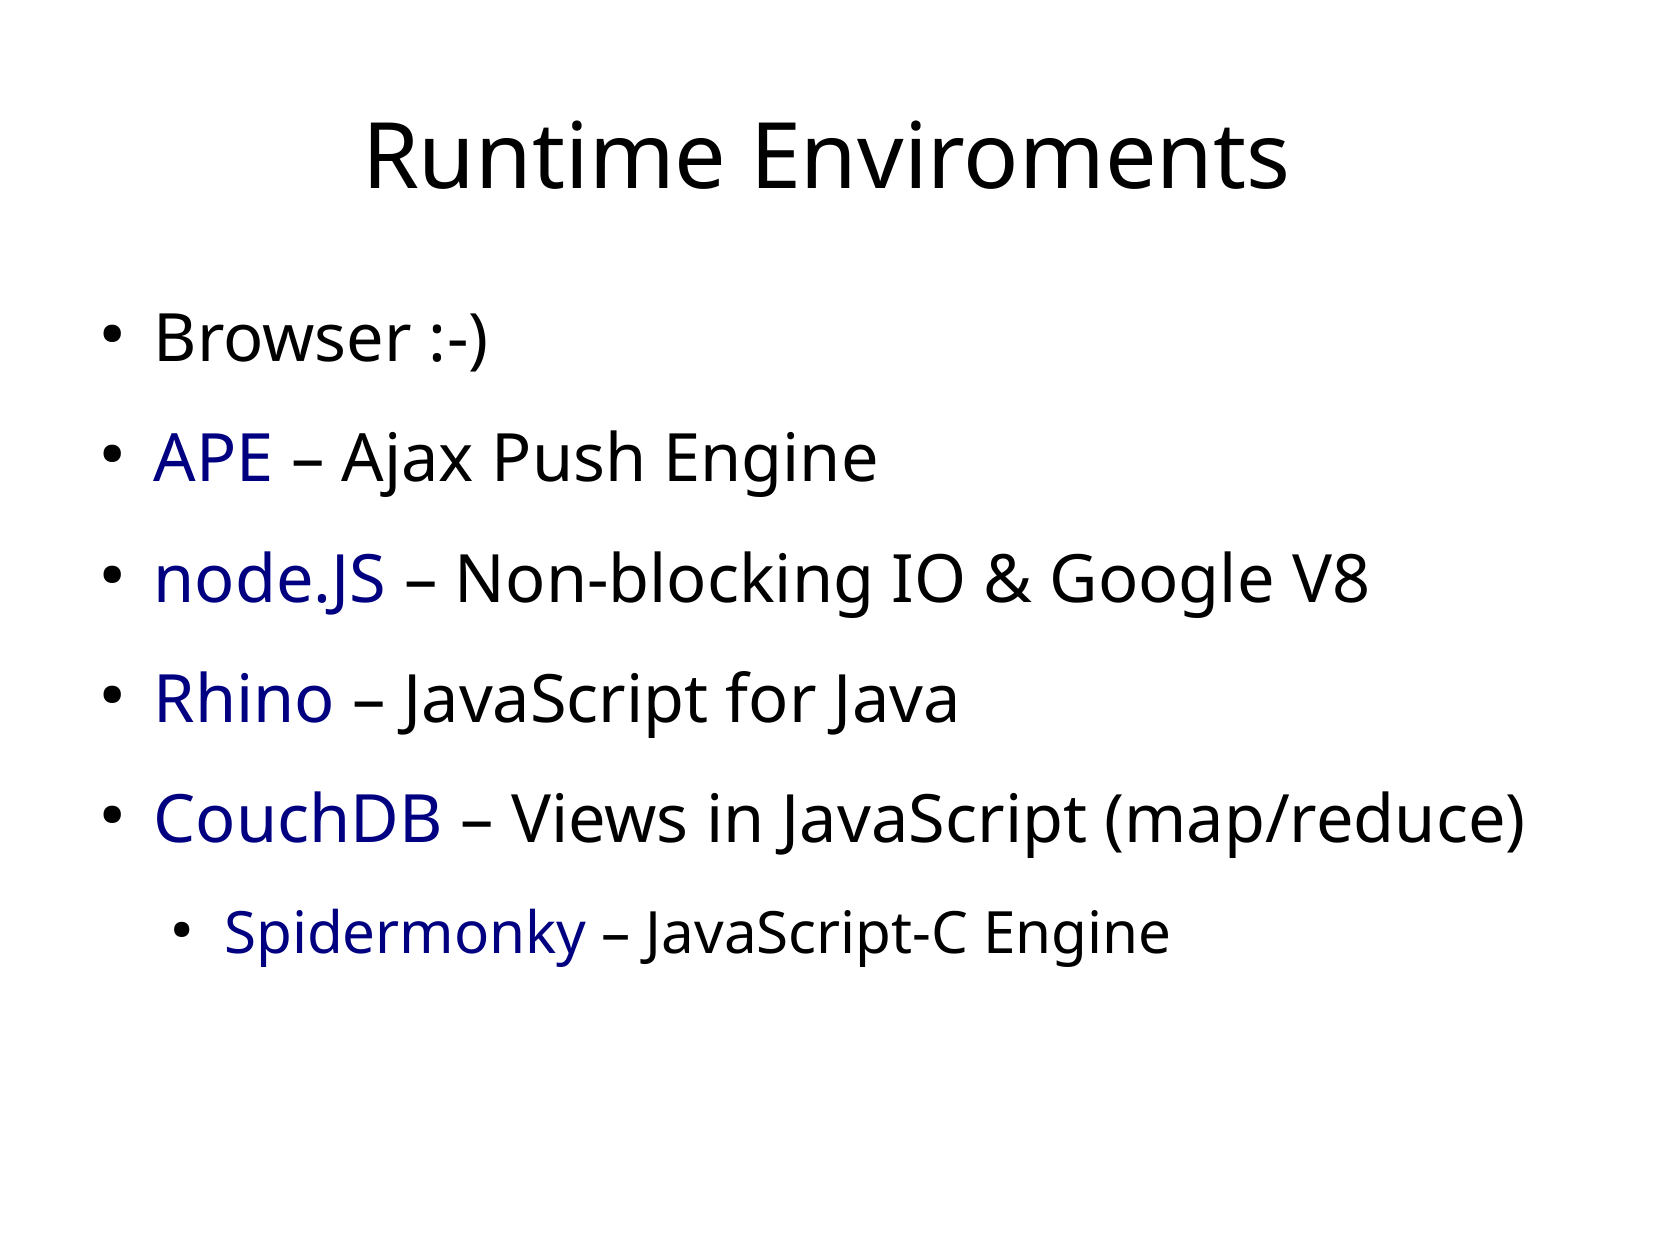

# Runtime Enviroments
Browser :-)
APE – Ajax Push Engine
node.JS – Non-blocking IO & Google V8
Rhino – JavaScript for Java
CouchDB – Views in JavaScript (map/reduce)
Spidermonky – JavaScript-C Engine